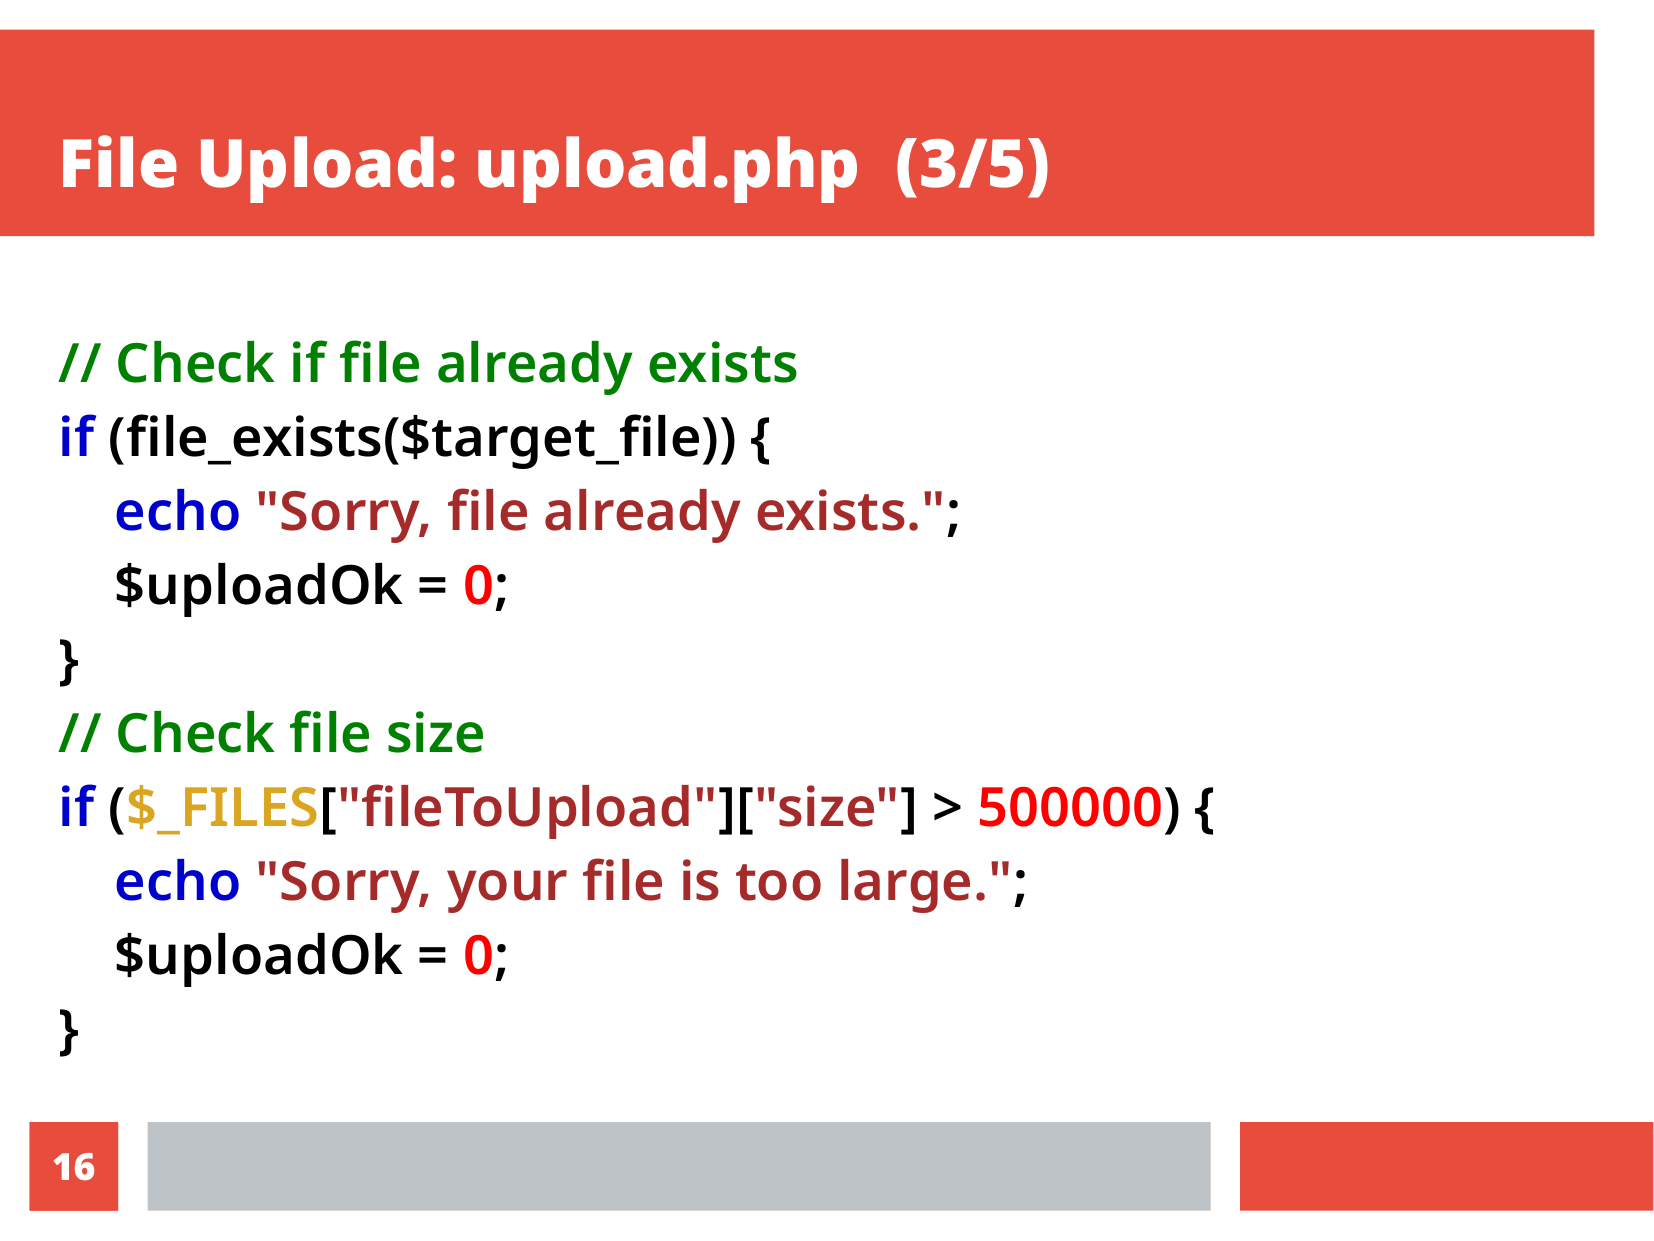

# File Upload: upload.php (3/5)
// Check if file already exists
if (file_exists($target_file)) {
    echo "Sorry, file already exists.";
    $uploadOk = 0;
}
// Check file size
if ($_FILES["fileToUpload"]["size"] > 500000) {
    echo "Sorry, your file is too large.";
    $uploadOk = 0;
}
16